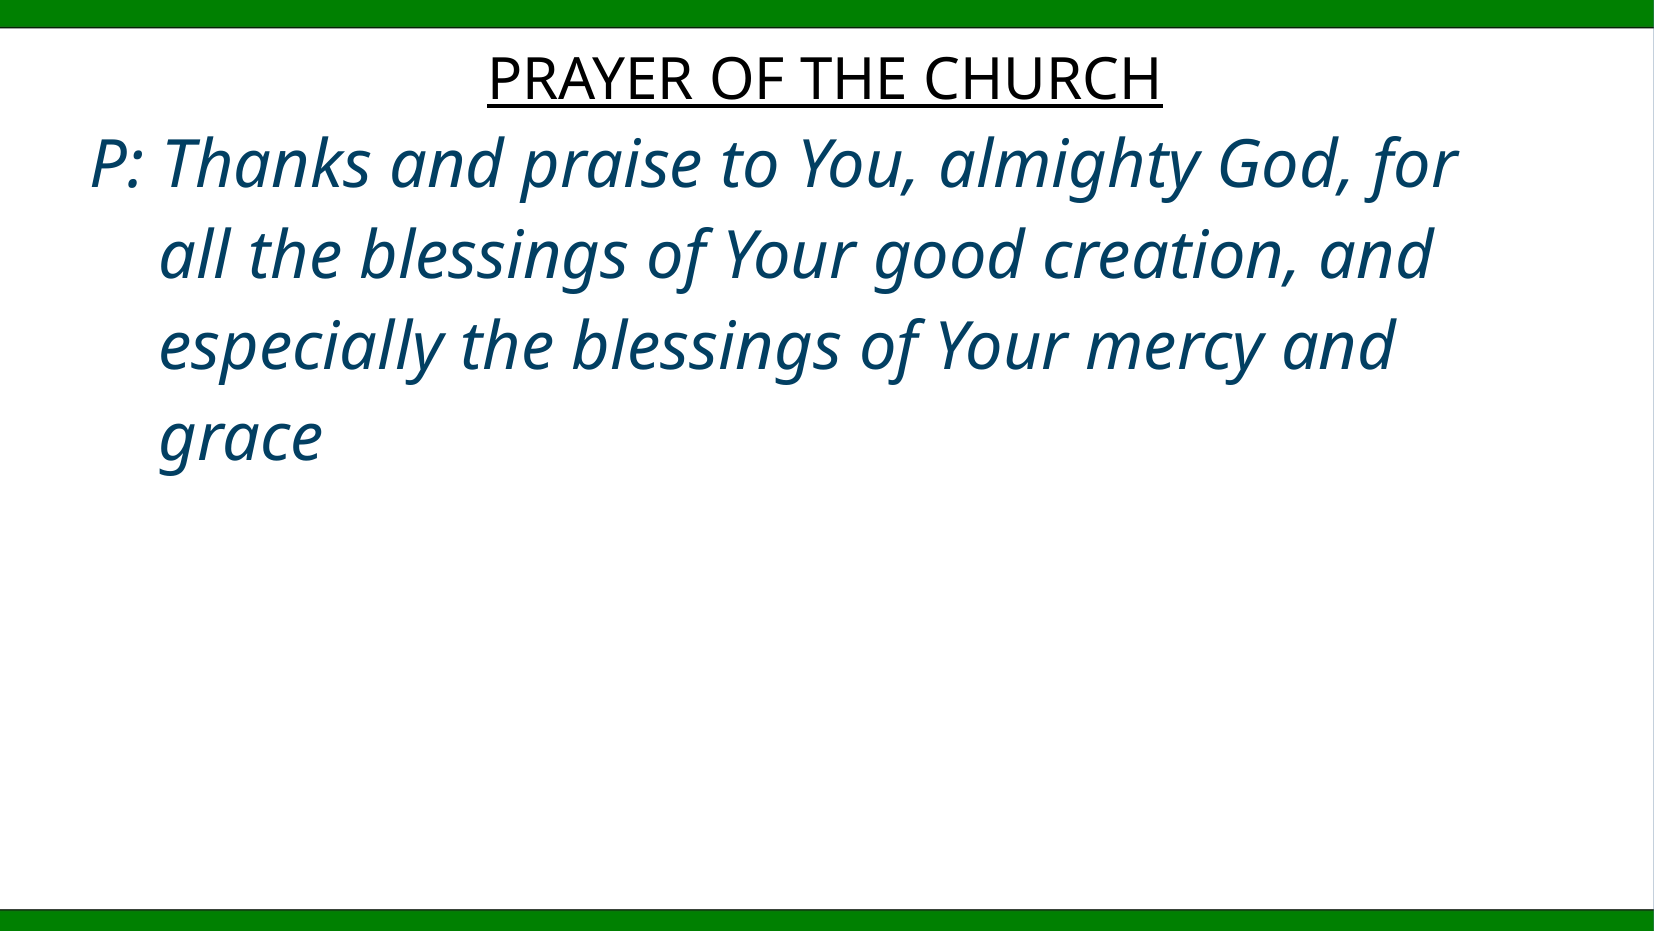

PRAYER OF THE CHURCH
P: Thanks and praise to You, almighty God, for
 all the blessings of Your good creation, and
 especially the blessings of Your mercy and
 grace